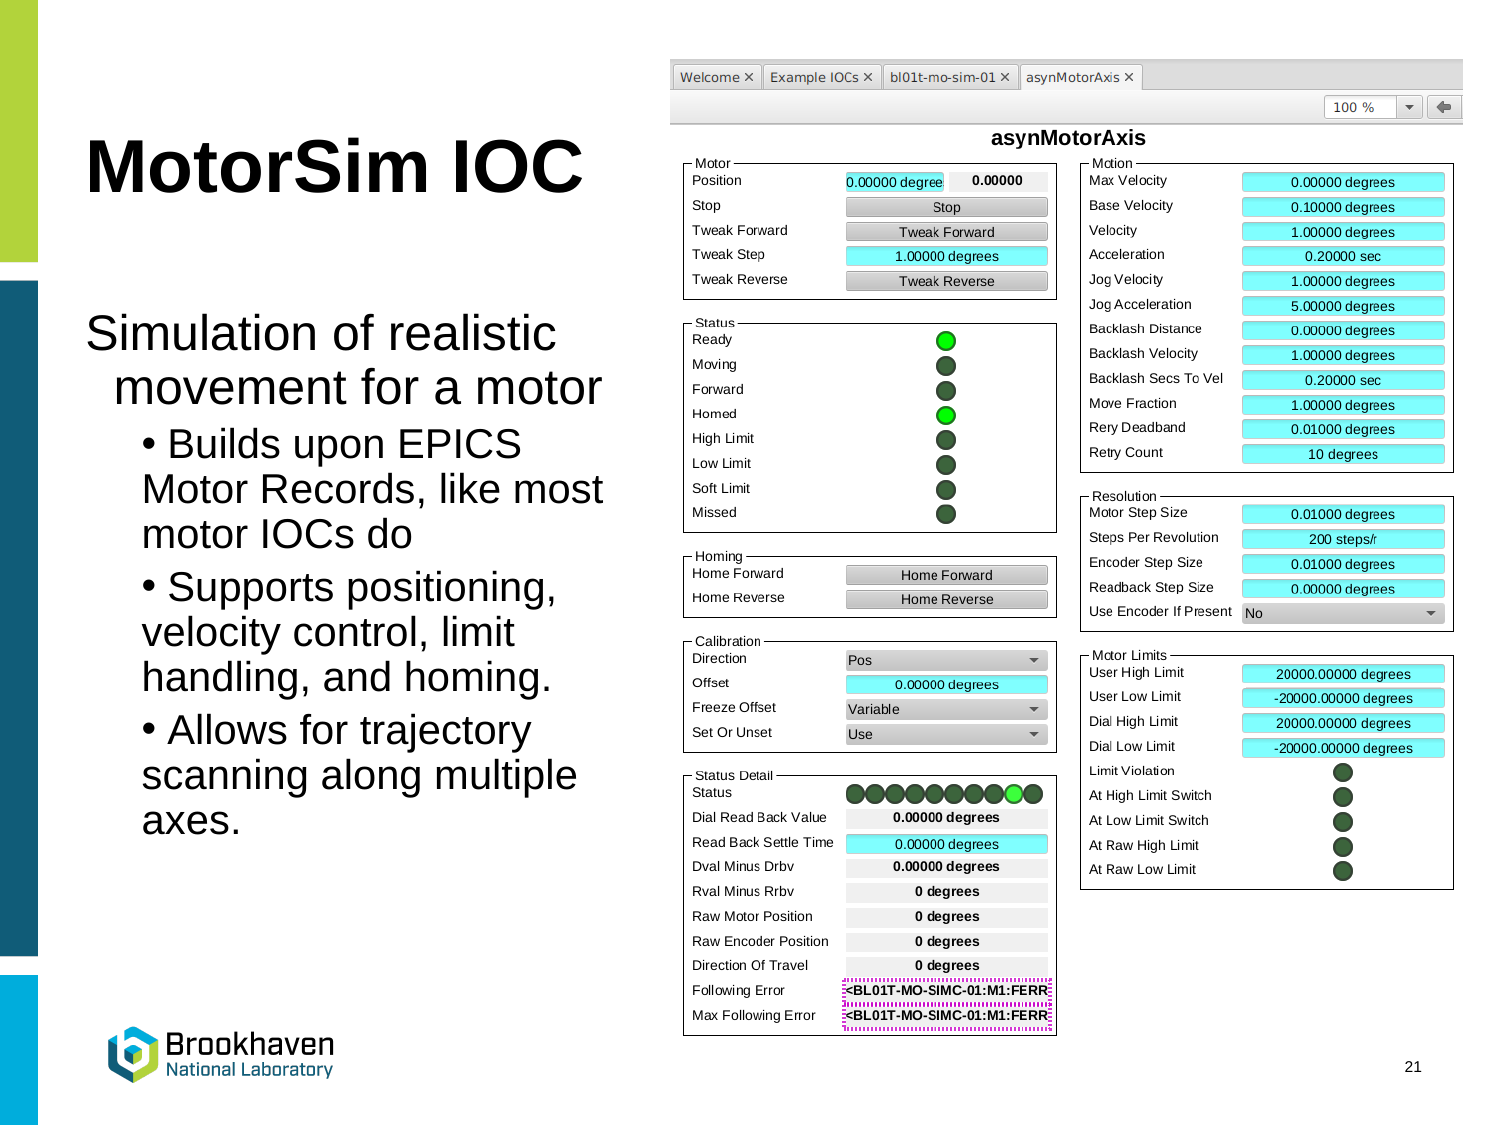

# MotorSim IOC
Simulation of realistic movement for a motor
 Builds upon EPICS Motor Records, like most motor IOCs do
 Supports positioning, velocity control, limit handling, and homing.
 Allows for trajectory scanning along multiple axes.